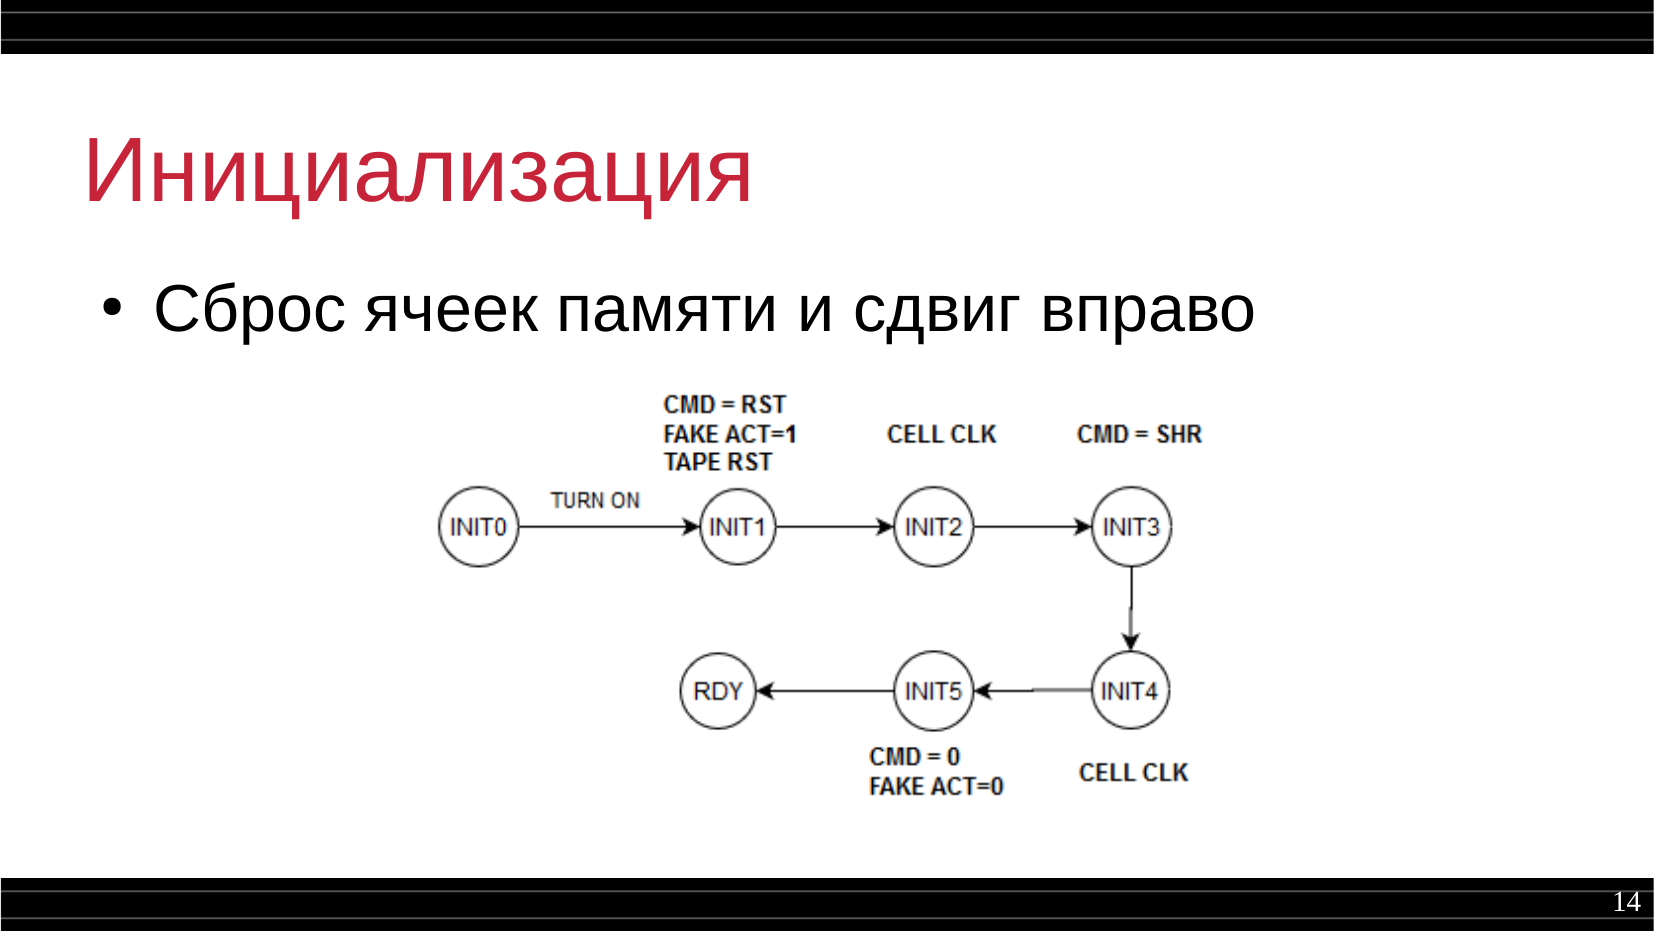

# Инициализация
Сброс ячеек памяти и сдвиг вправо